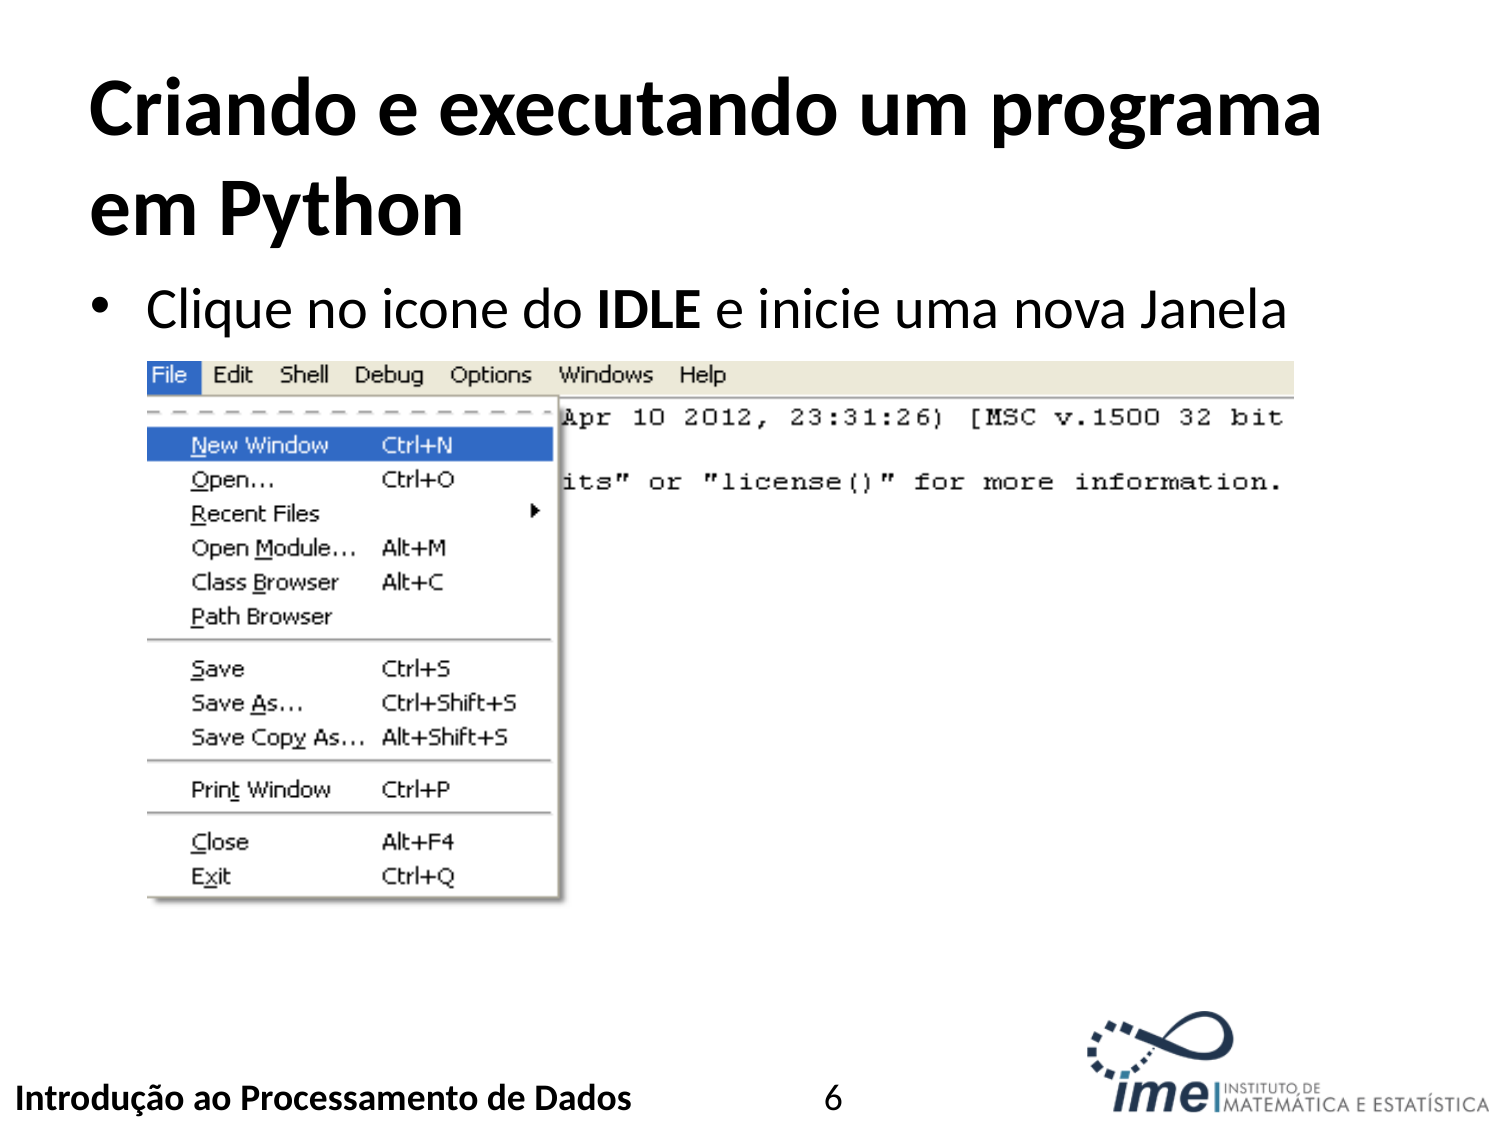

Criando e executando um programa em Python
Clique no icone do IDLE e inicie uma nova Janela